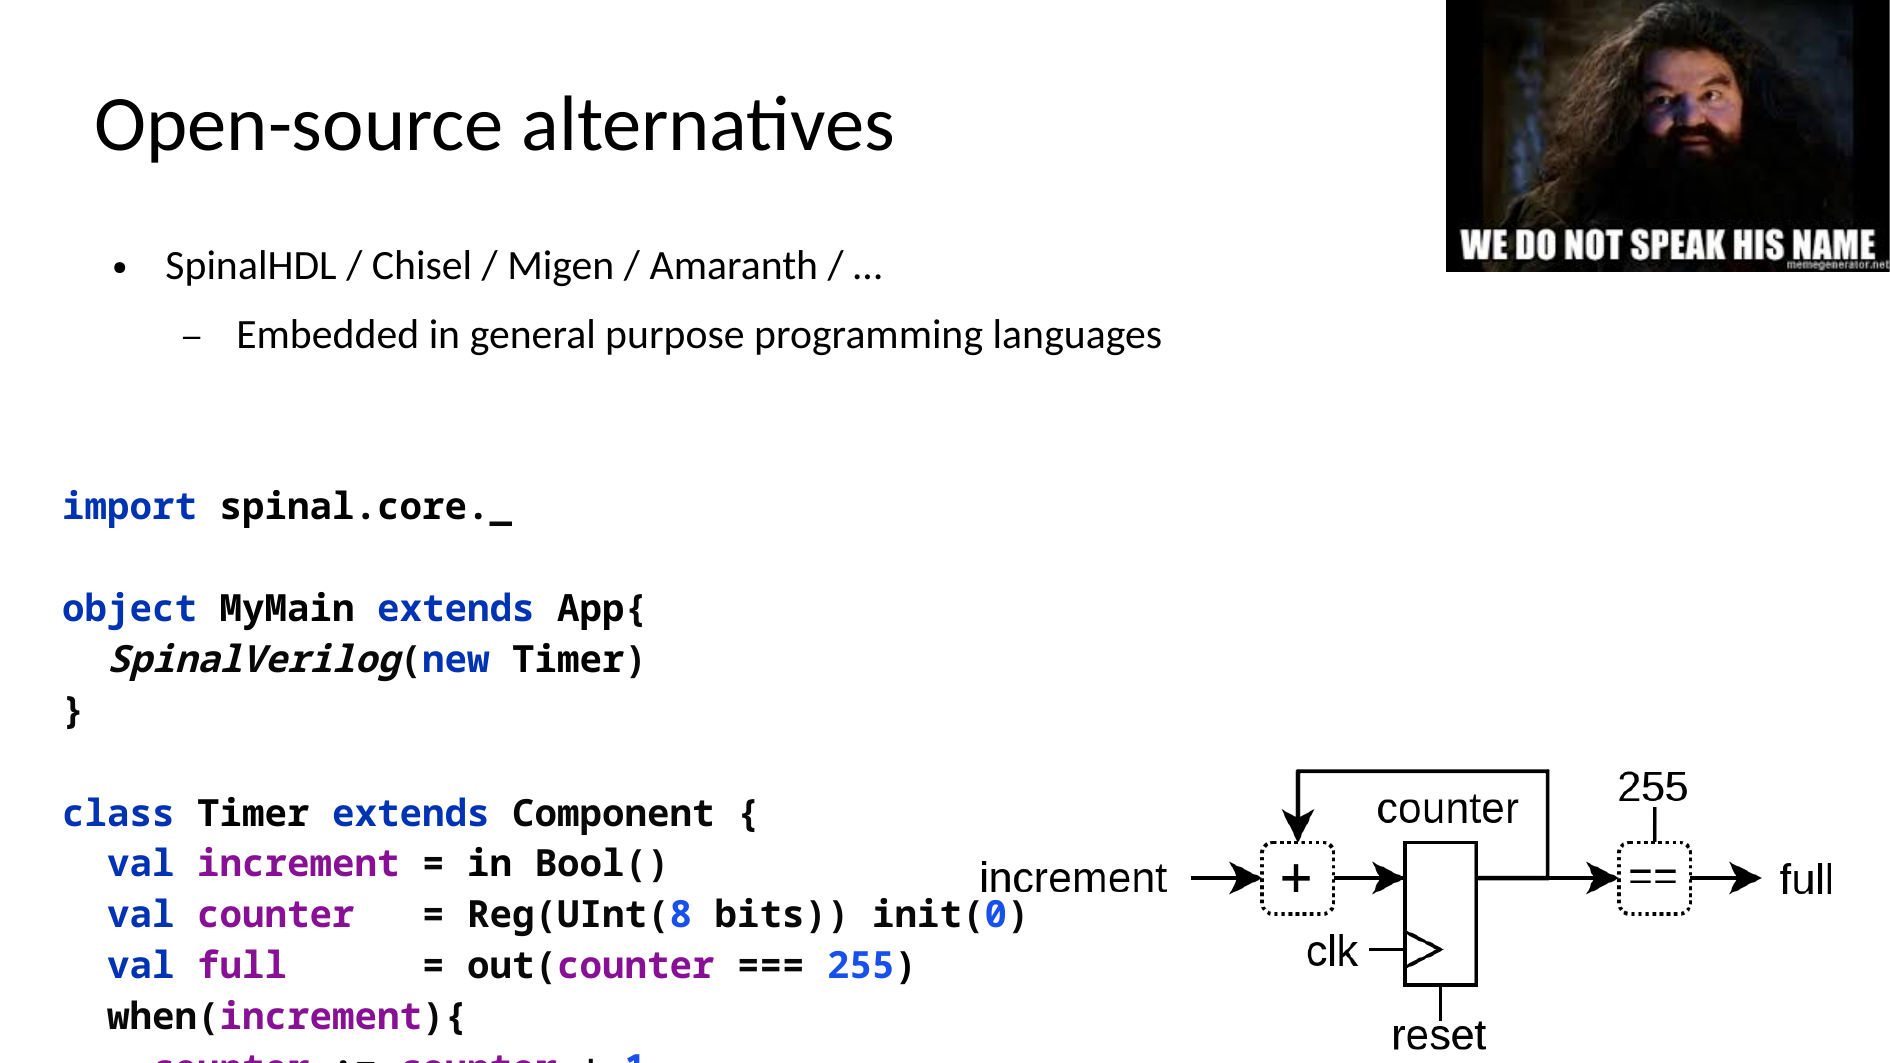

# Open-source alternatives
SpinalHDL / Chisel / Migen / Amaranth / …
Embedded in general purpose programming languages
import spinal.core._
object MyMain extends App{
 SpinalVerilog(new Timer)
}
class Timer extends Component {
 val increment = in Bool()
 val counter = Reg(UInt(8 bits)) init(0)
 val full = out(counter === 255)
 when(increment){
 counter := counter + 1
 }
}